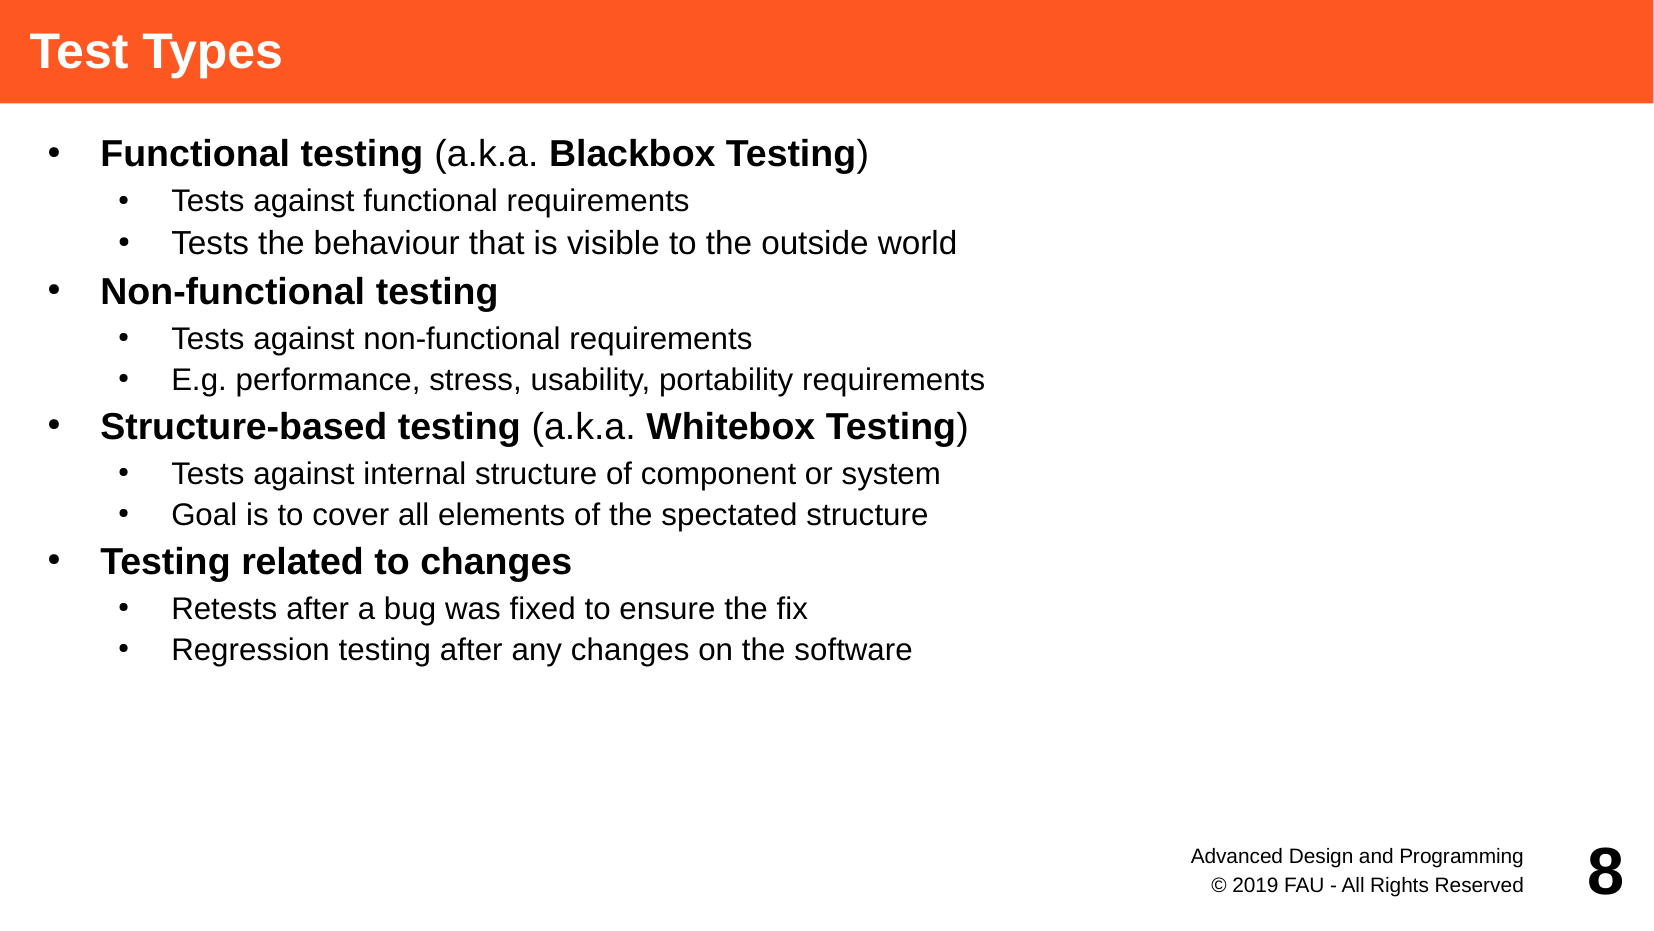

# Test Types
Functional testing (a.k.a. Blackbox Testing)
Tests against functional requirements
Tests the behaviour that is visible to the outside world
Non-functional testing
Tests against non-functional requirements
E.g. performance, stress, usability, portability requirements
Structure-based testing (a.k.a. Whitebox Testing)
Tests against internal structure of component or system
Goal is to cover all elements of the spectated structure
Testing related to changes
Retests after a bug was fixed to ensure the fix
Regression testing after any changes on the software
Advanced Design and Programming
8
© 2019 FAU - All Rights Reserved